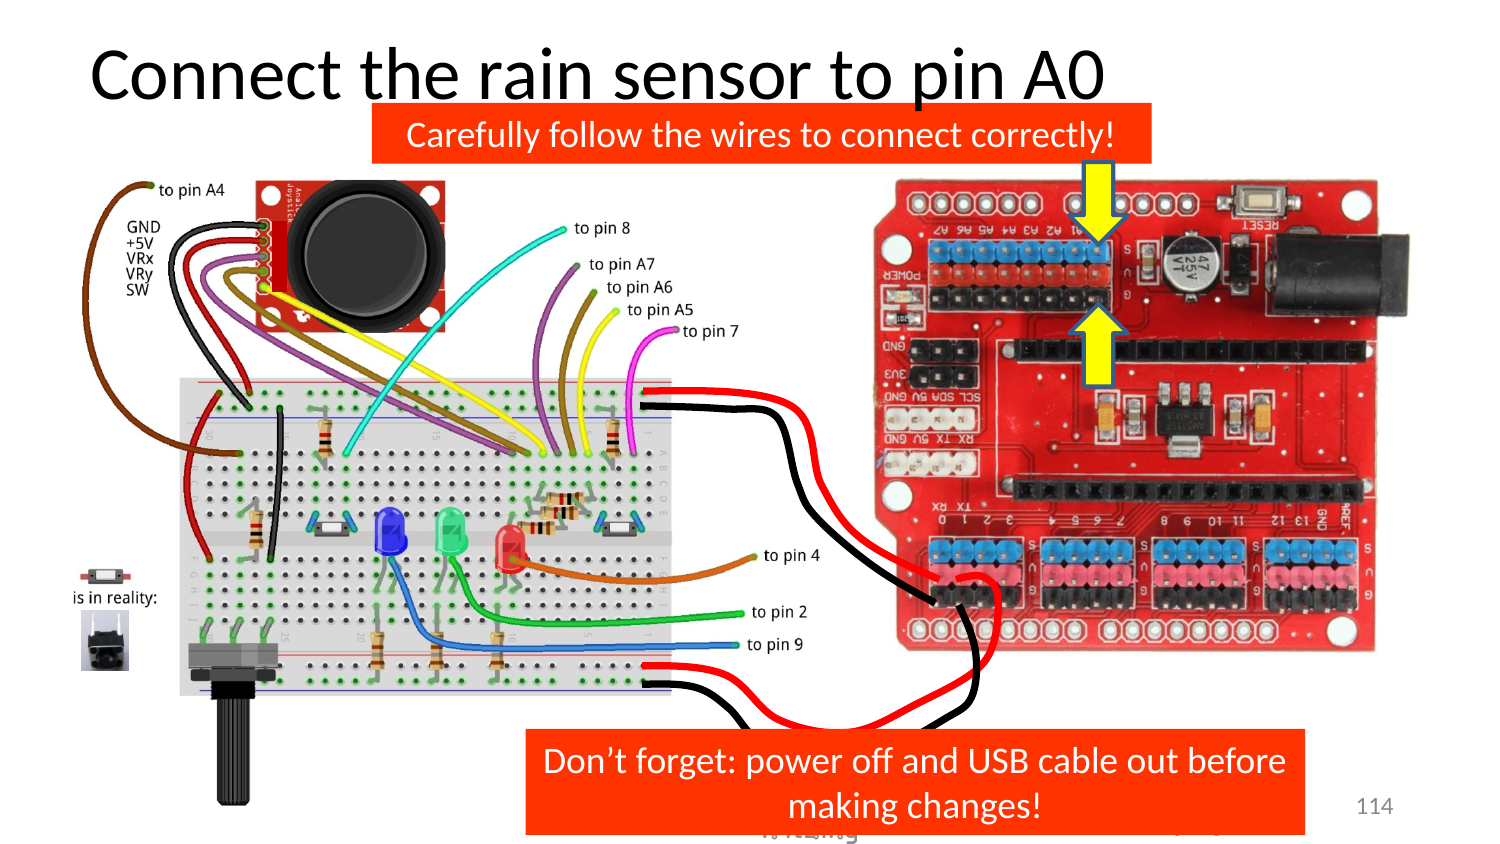

# Connect the rain sensor to pin A0
Carefully follow the wires to connect correctly!
Don’t forget: power off and USB cable out before making changes!
113